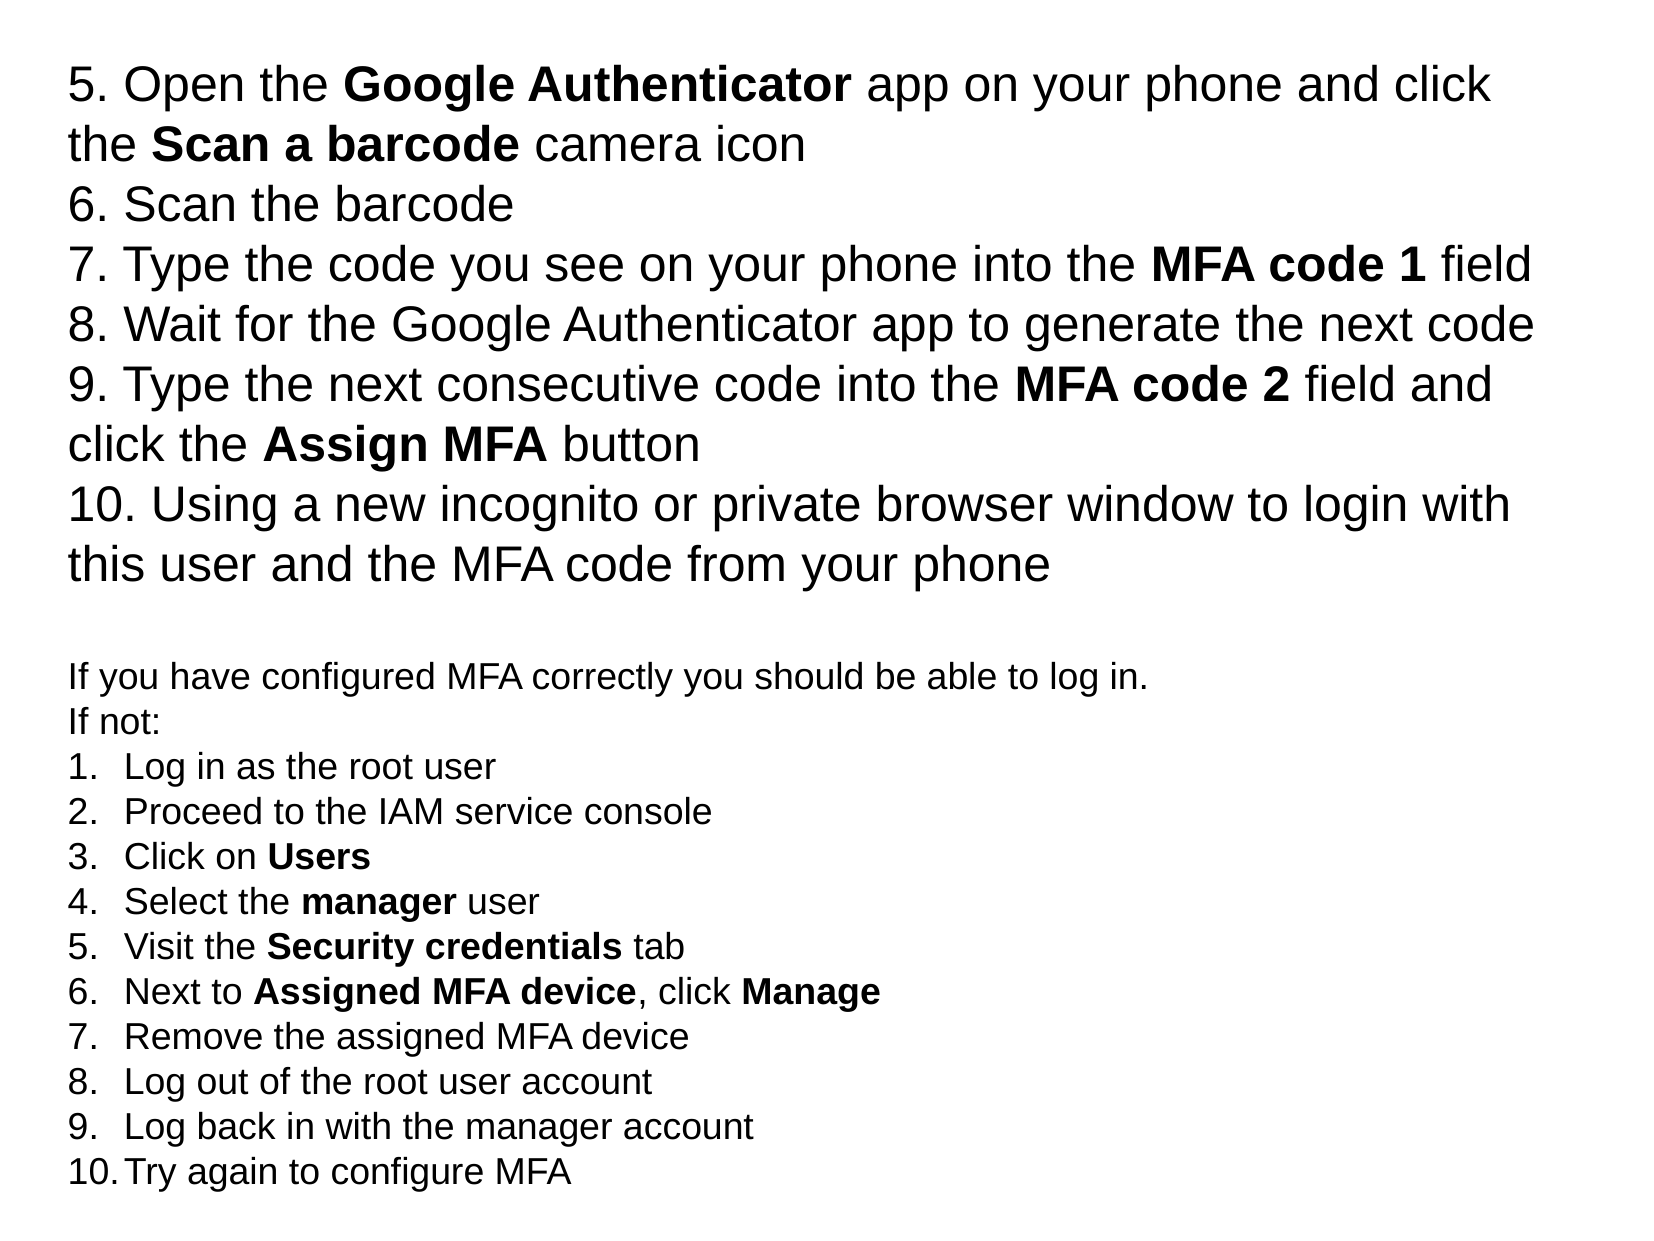

# 5. Open the Google Authenticator app on your phone and click the Scan a barcode camera icon
6. Scan the barcode
7. Type the code you see on your phone into the MFA code 1 field
8. Wait for the Google Authenticator app to generate the next code
9. Type the next consecutive code into the MFA code 2 field and click the Assign MFA button
10. Using a new incognito or private browser window to login with this user and the MFA code from your phone
If you have configured MFA correctly you should be able to log in.
If not:
Log in as the root user
Proceed to the IAM service console
Click on Users
Select the manager user
Visit the Security credentials tab
Next to Assigned MFA device, click Manage
Remove the assigned MFA device
Log out of the root user account
Log back in with the manager account
Try again to configure MFA